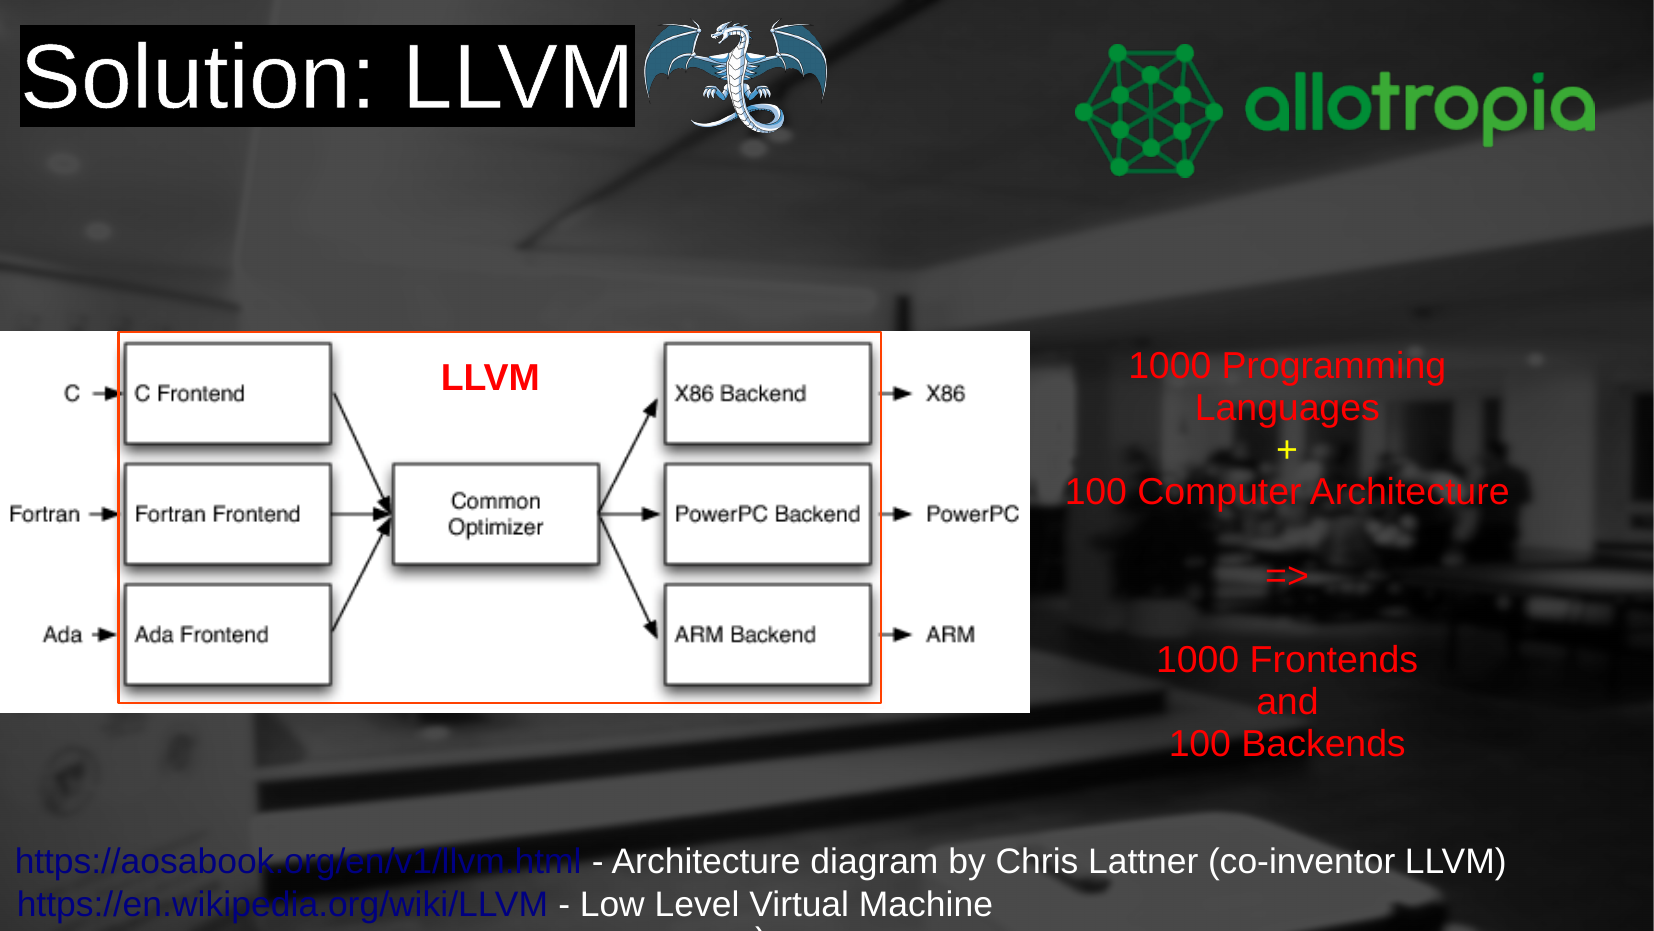

# Solution: LLVM
1000 Programming Languages
+
100 Computer Architecture
=>
1000 Frontends
and
100 Backends
LLVM
https://aosabook.org/en/v1/llvm.html - Architecture diagram by Chris Lattner (co-inventor LLVM)
)
https://en.wikipedia.org/wiki/LLVM - Low Level Virtual Machine